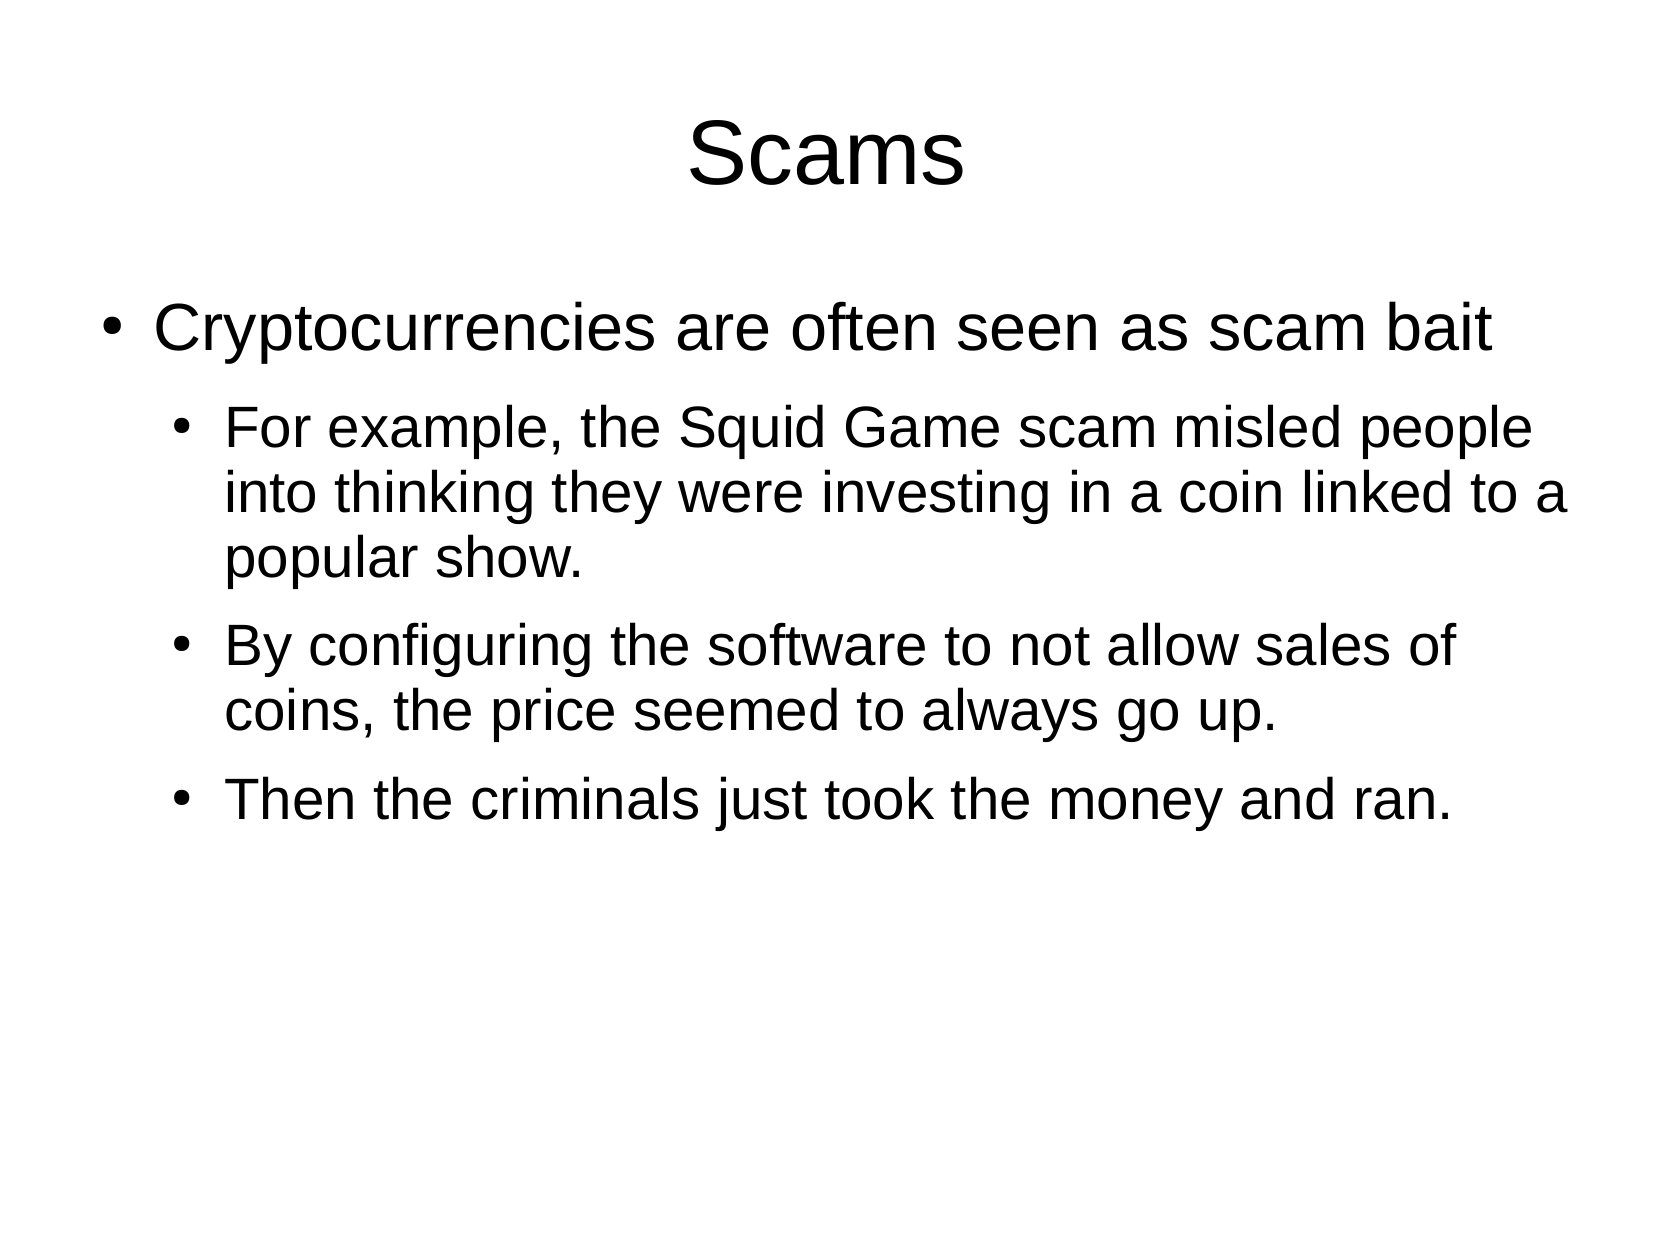

# Scams
Cryptocurrencies are often seen as scam bait
For example, the Squid Game scam misled people into thinking they were investing in a coin linked to a popular show.
By configuring the software to not allow sales of coins, the price seemed to always go up.
Then the criminals just took the money and ran.